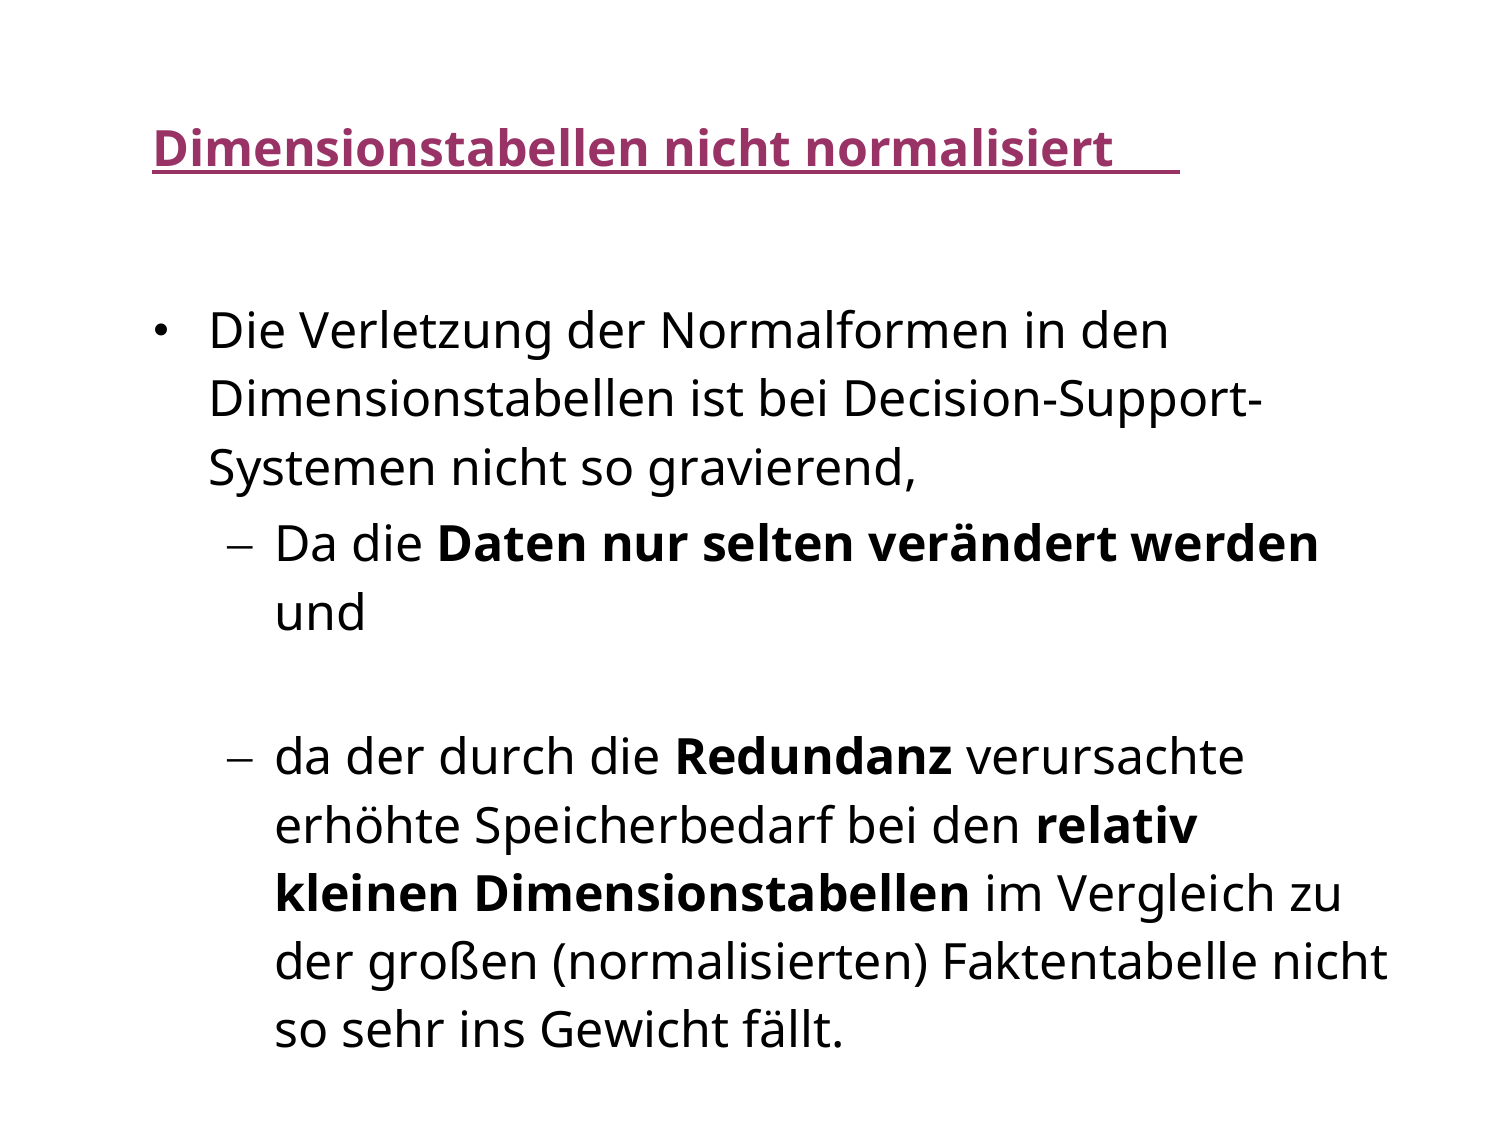

# Dimensionstabellen nicht normalisiert
Die Verletzung der Normalformen in den Dimensionstabellen ist bei Decision-Support-Systemen nicht so gravierend,
Da die Daten nur selten verändert werden und
da der durch die Redundanz verursachte erhöhte Speicherbedarf bei den relativ kleinen Dimensionstabellen im Vergleich zu der großen (normalisierten) Faktentabelle nicht so sehr ins Gewicht fällt.